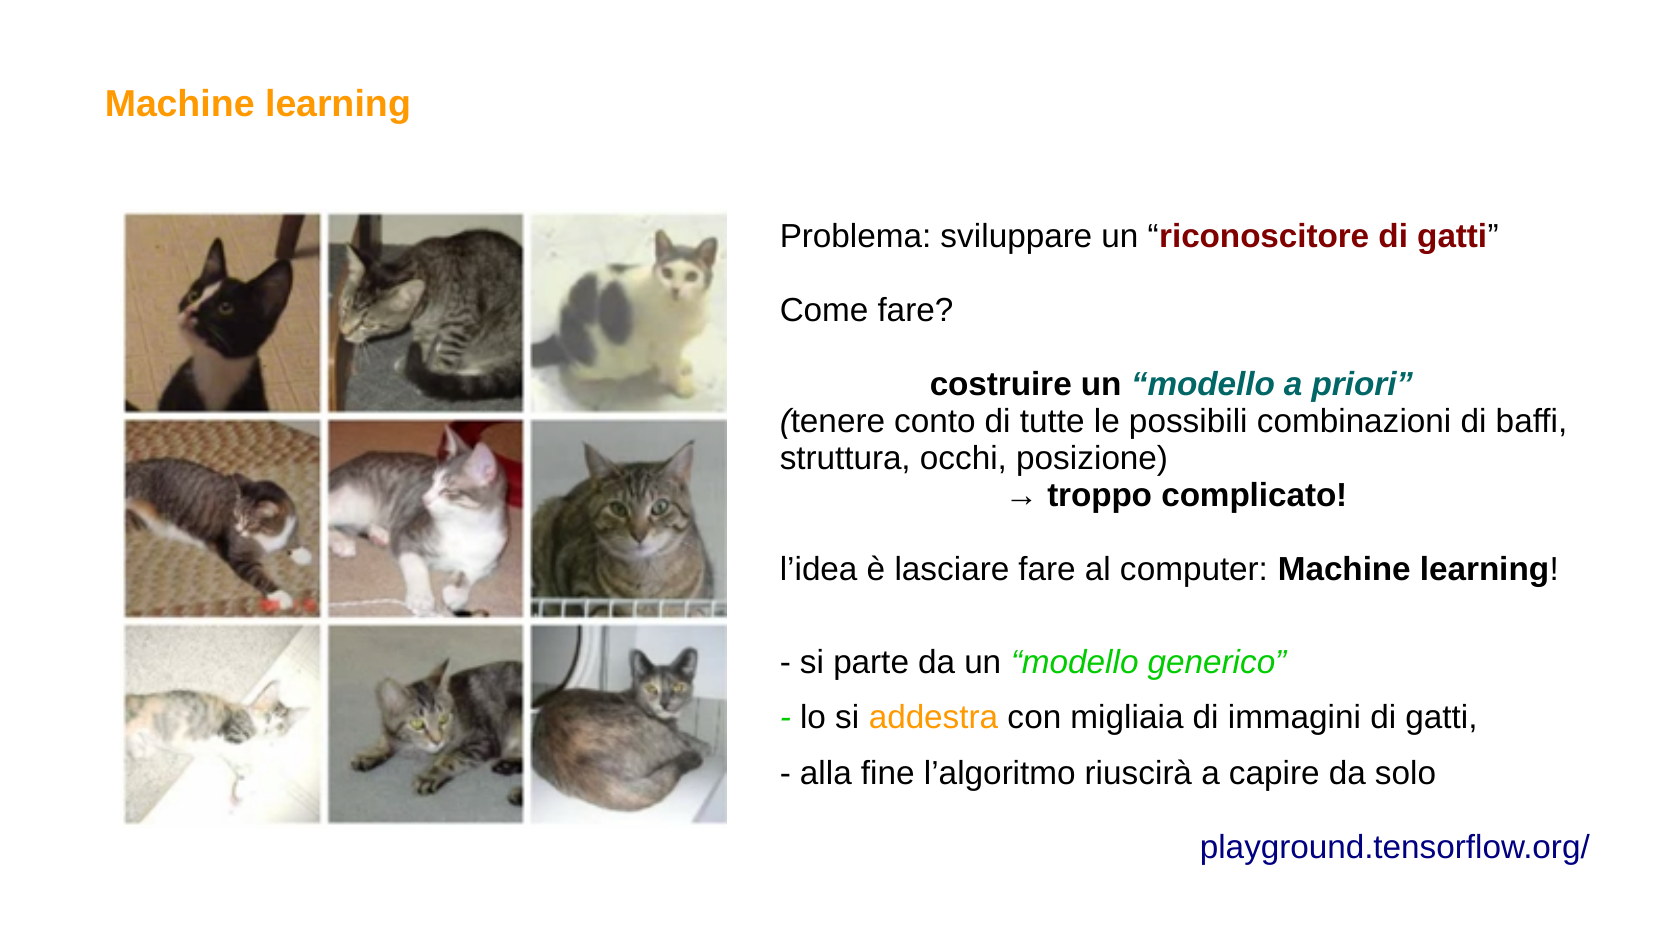

Machine learning
Problema: sviluppare un “riconoscitore di gatti”
Come fare?
		costruire un “modello a priori”
(tenere conto di tutte le possibili combinazioni di baffi, struttura, occhi, posizione)
			→ troppo complicato!
l’idea è lasciare fare al computer: Machine learning!
- si parte da un “modello generico”
- lo si addestra con migliaia di immagini di gatti,
- alla fine l’algoritmo riuscirà a capire da solo
playground.tensorflow.org/